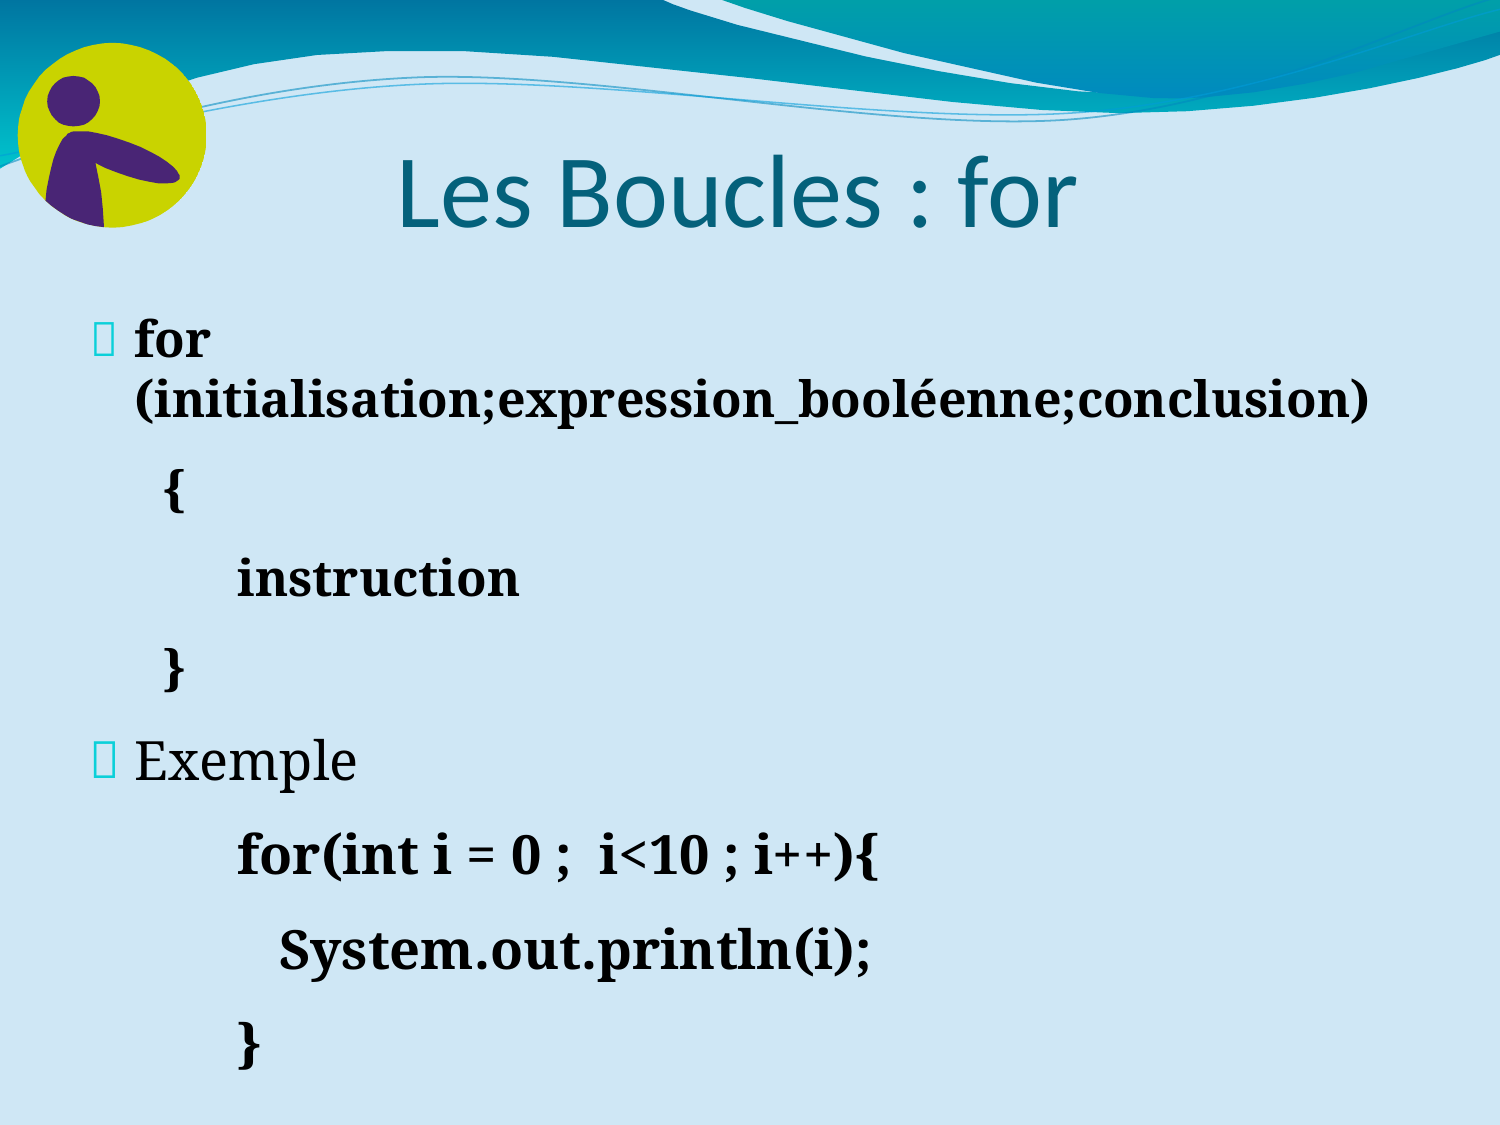

# Les Boucles : for
for (initialisation;expression_booléenne;conclusion)
	{
		instruction
	}
Exemple
		for(int i = 0 ; i<10 ; i++){
		 System.out.println(i);
		}